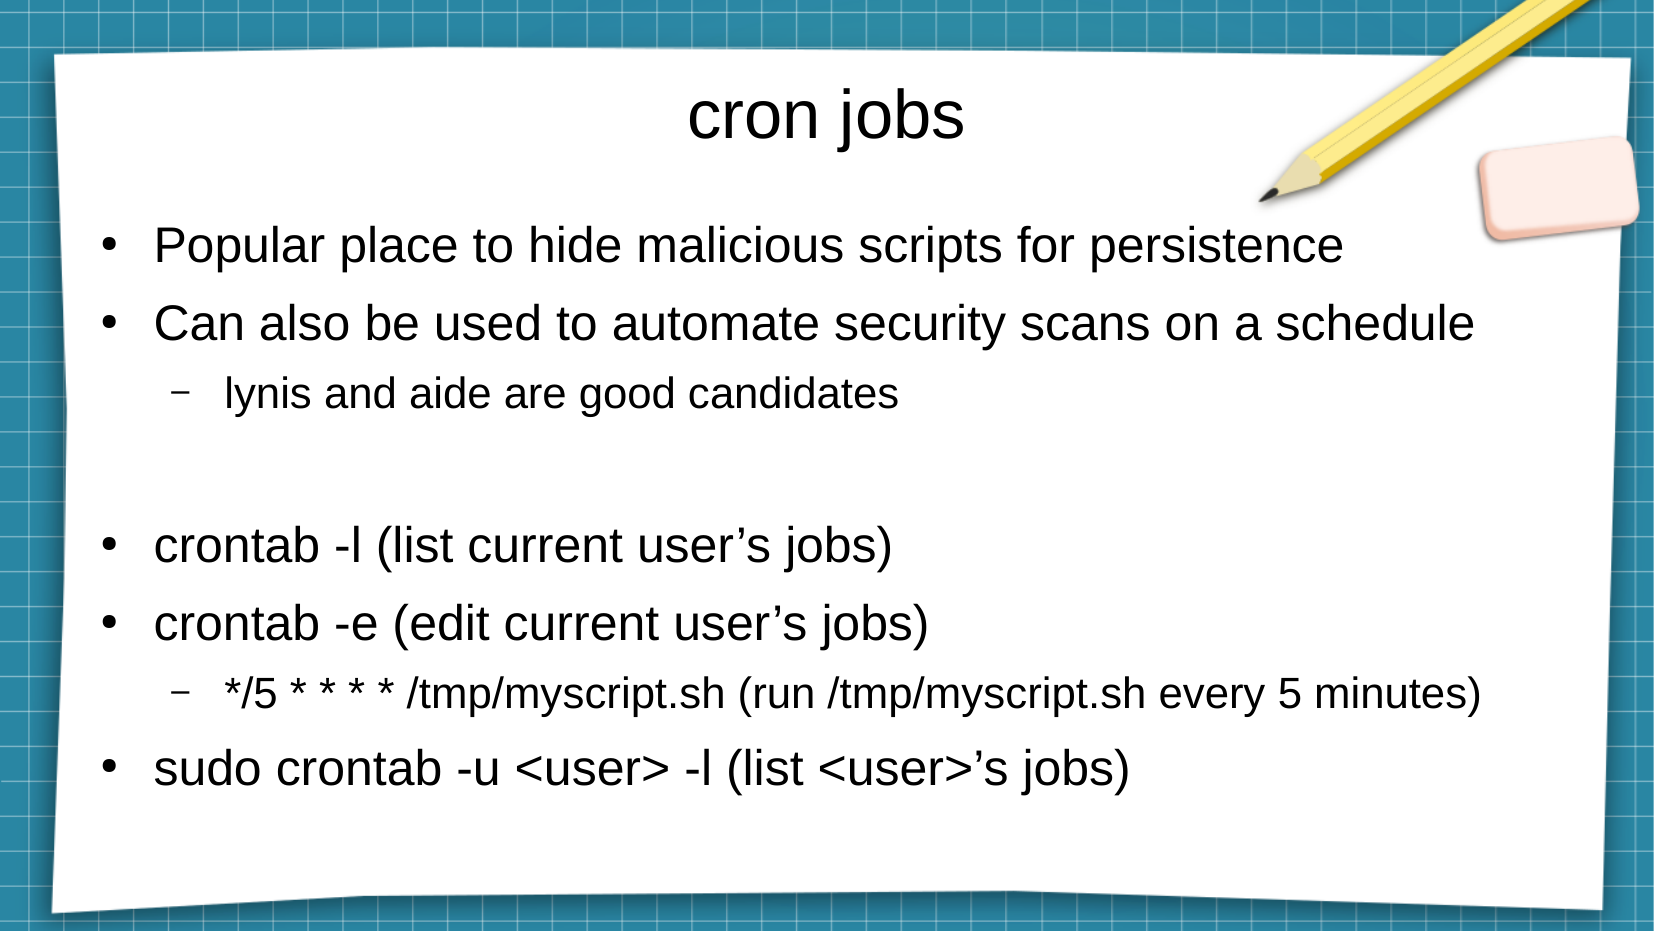

# cron jobs
Popular place to hide malicious scripts for persistence
Can also be used to automate security scans on a schedule
lynis and aide are good candidates
crontab -l (list current user’s jobs)
crontab -e (edit current user’s jobs)
*/5 * * * * /tmp/myscript.sh (run /tmp/myscript.sh every 5 minutes)
sudo crontab -u <user> -l (list <user>’s jobs)